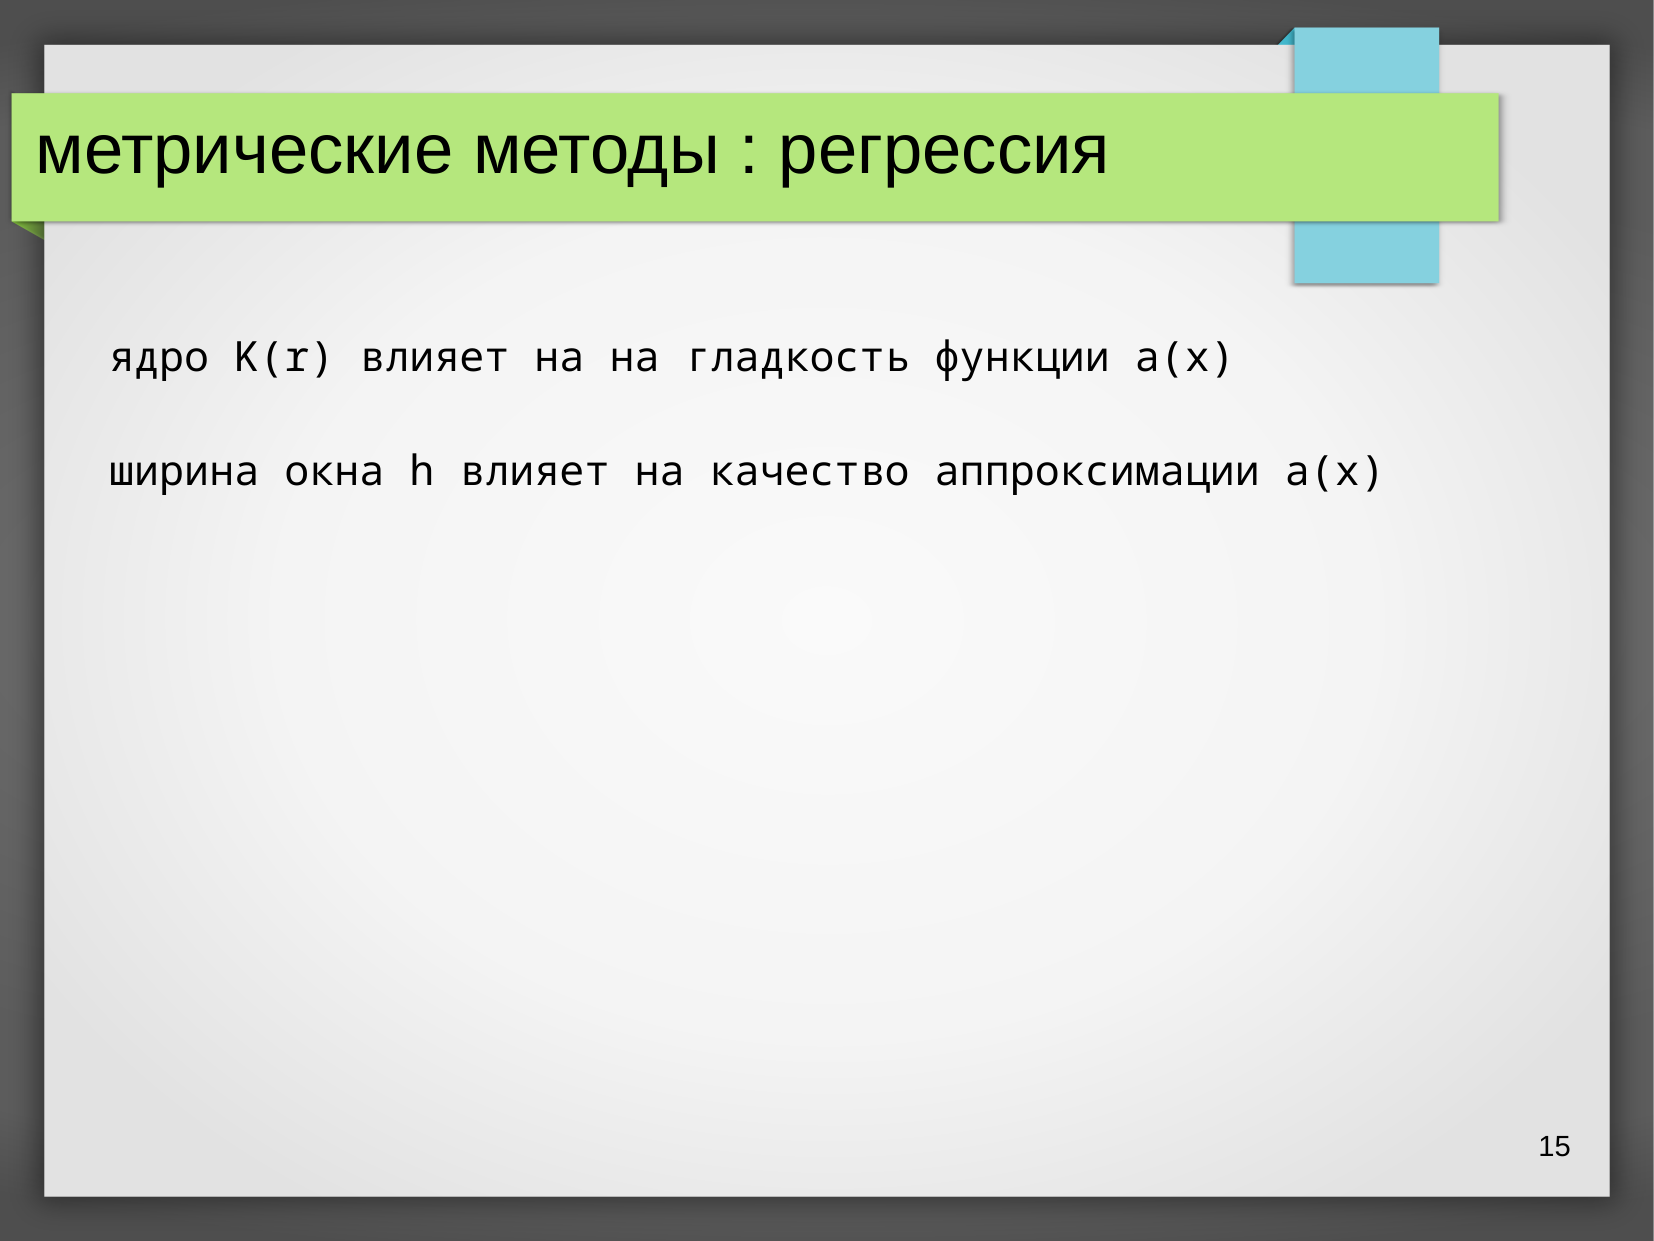

# метрические методы : регрессия
ядро K(r) влияет на на гладкость функции a(x)
ширина окна h влияет на качество аппроксимации a(x)
15